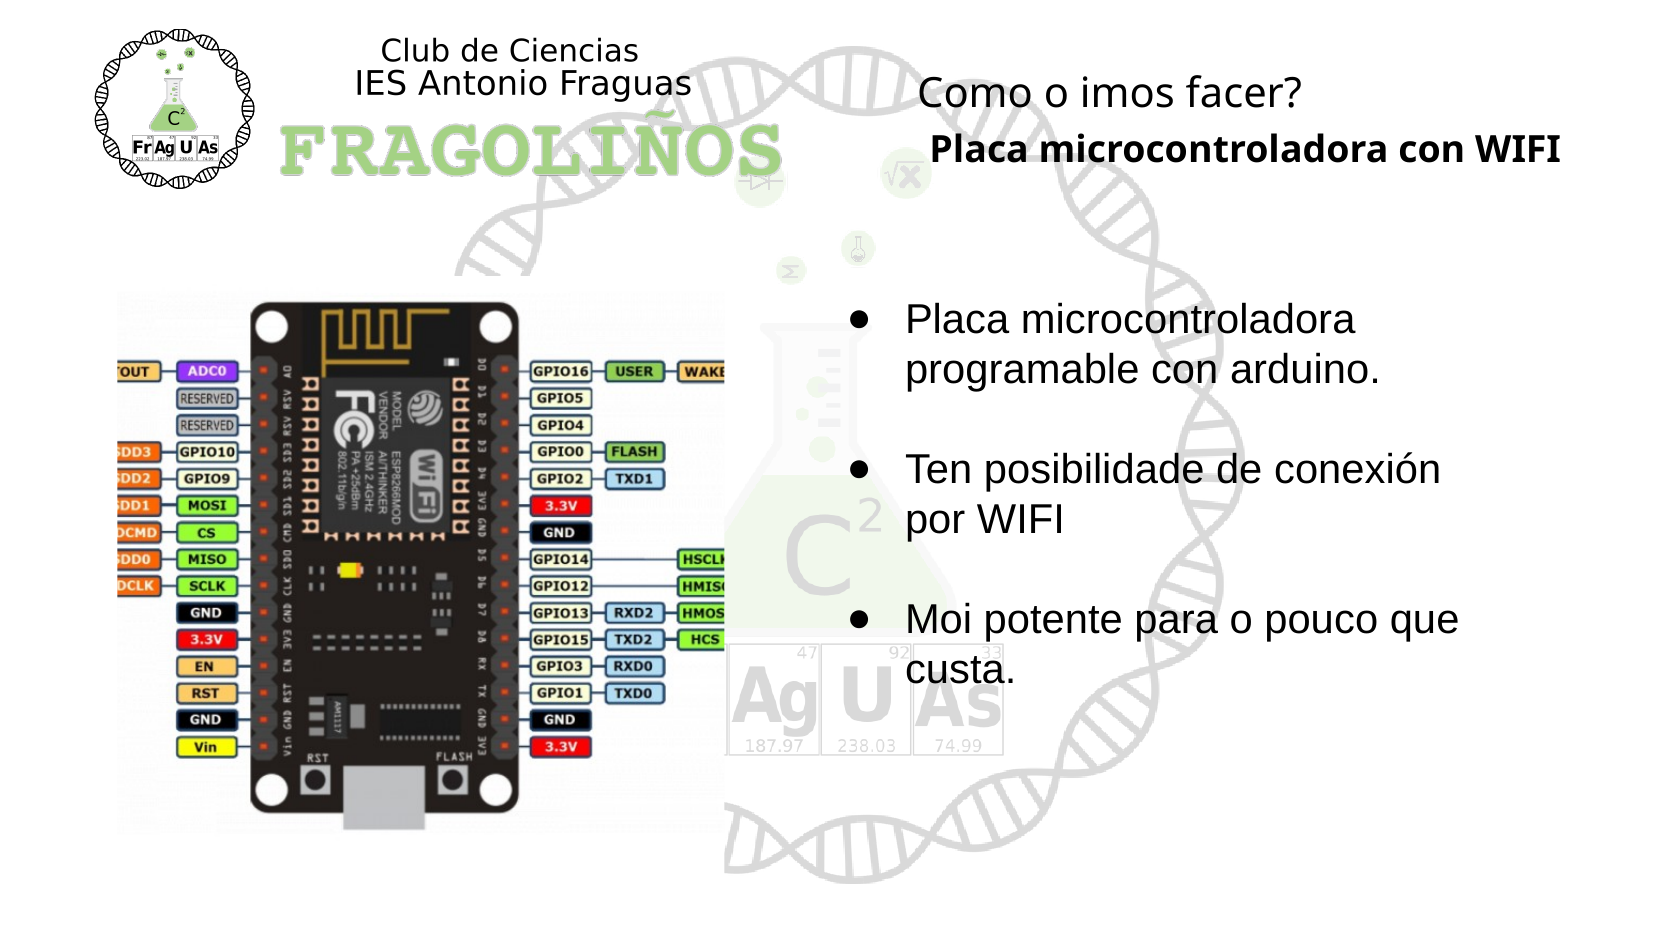

Como o imos facer?
Placa microcontroladora con WIFI
Placa microcontroladora programable con arduino.
Ten posibilidade de conexión por WIFI
Moi potente para o pouco que custa.